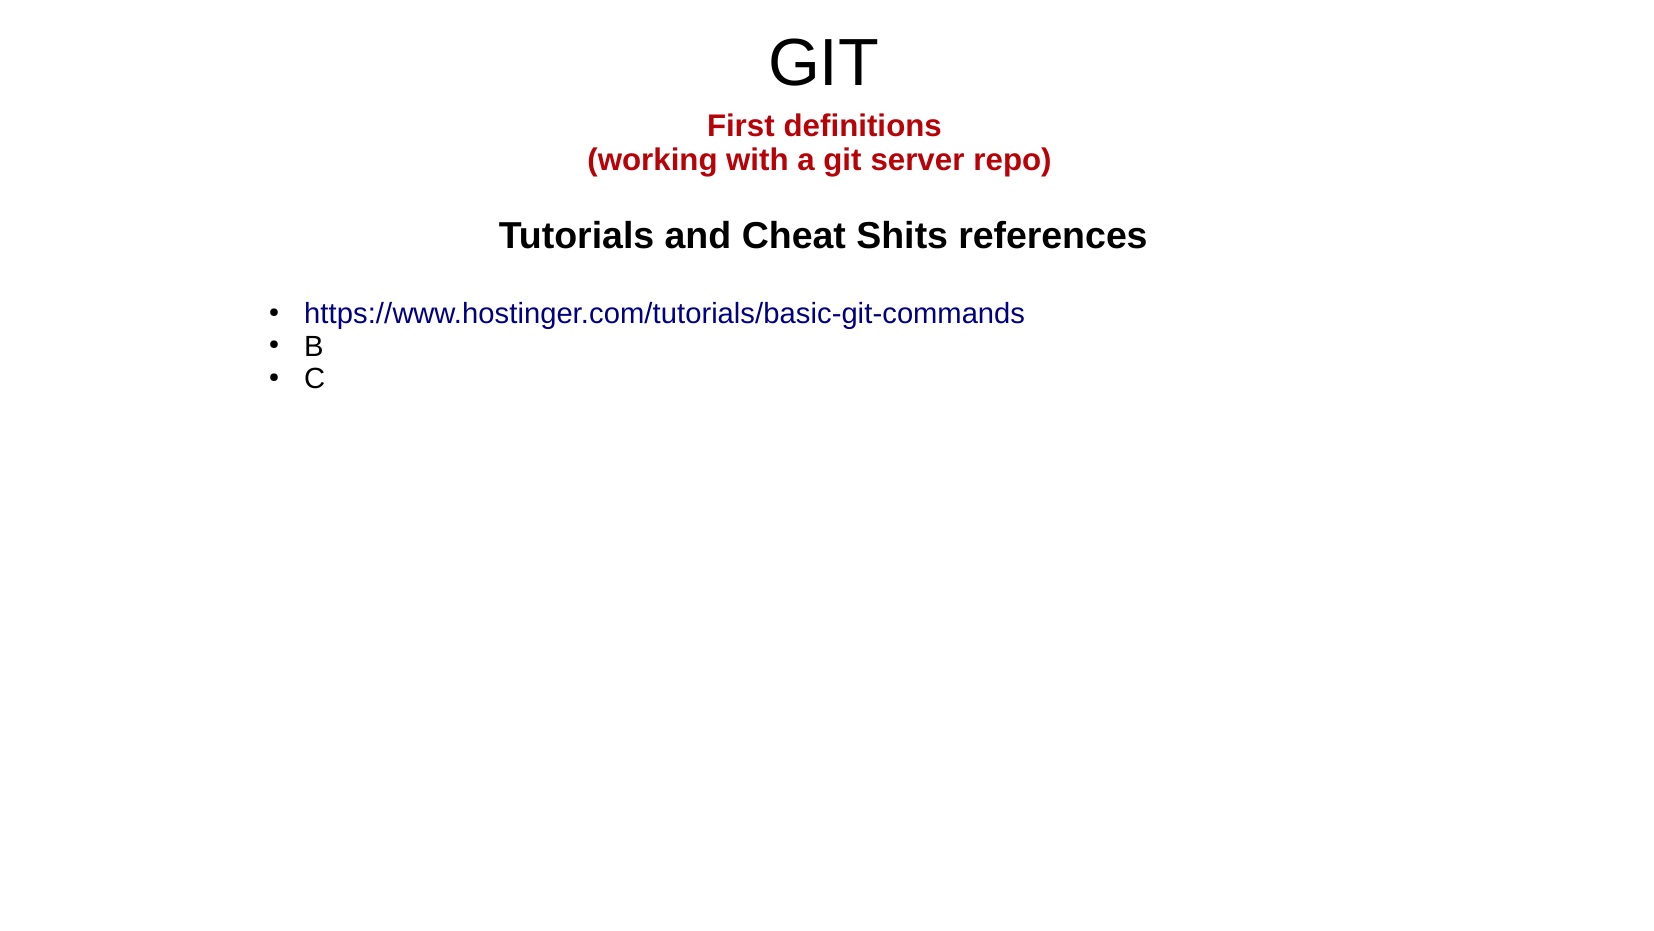

# GIT
First definitions
(working with a git server repo)
Tutorials and Cheat Shits references
https://www.hostinger.com/tutorials/basic-git-commands
B
C